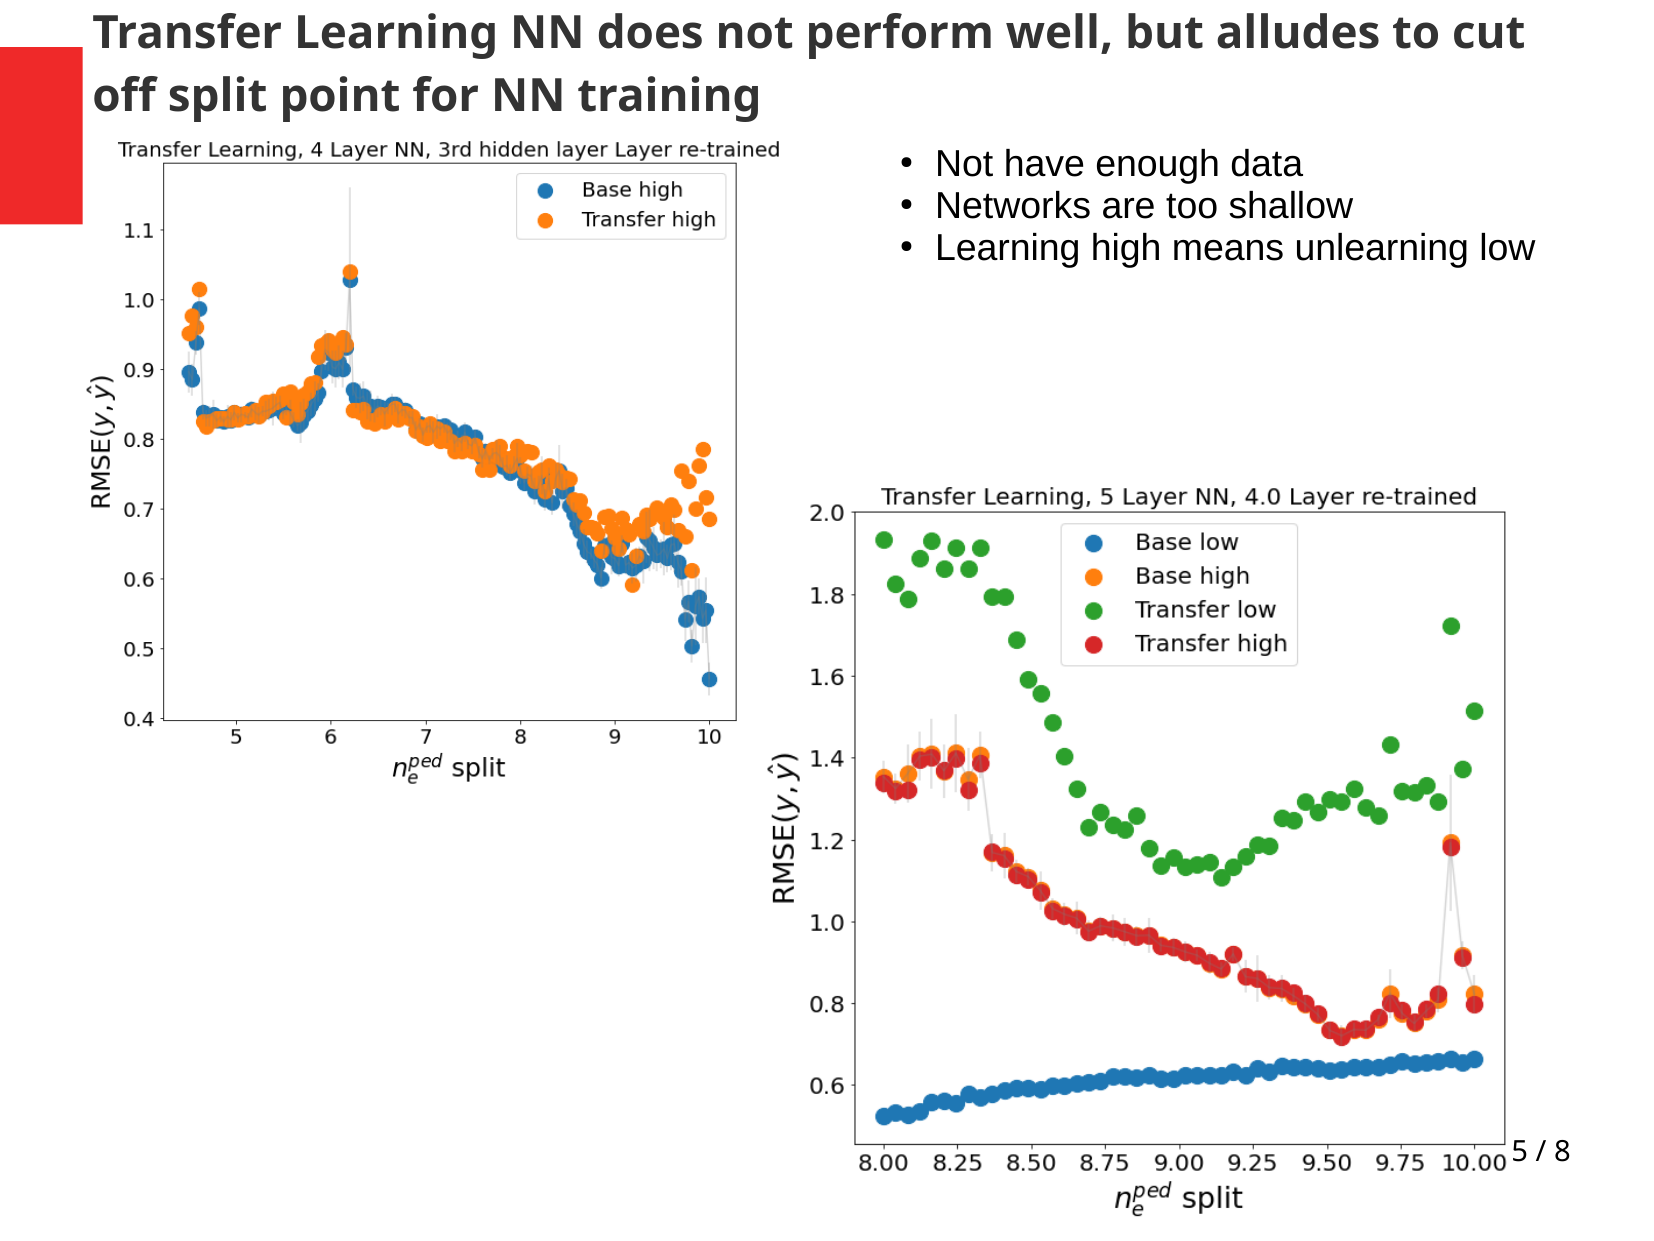

# Transfer Learning NN does not perform well, but alludes to cut off split point for NN training
Not have enough data
Networks are too shallow
Learning high means unlearning low
5